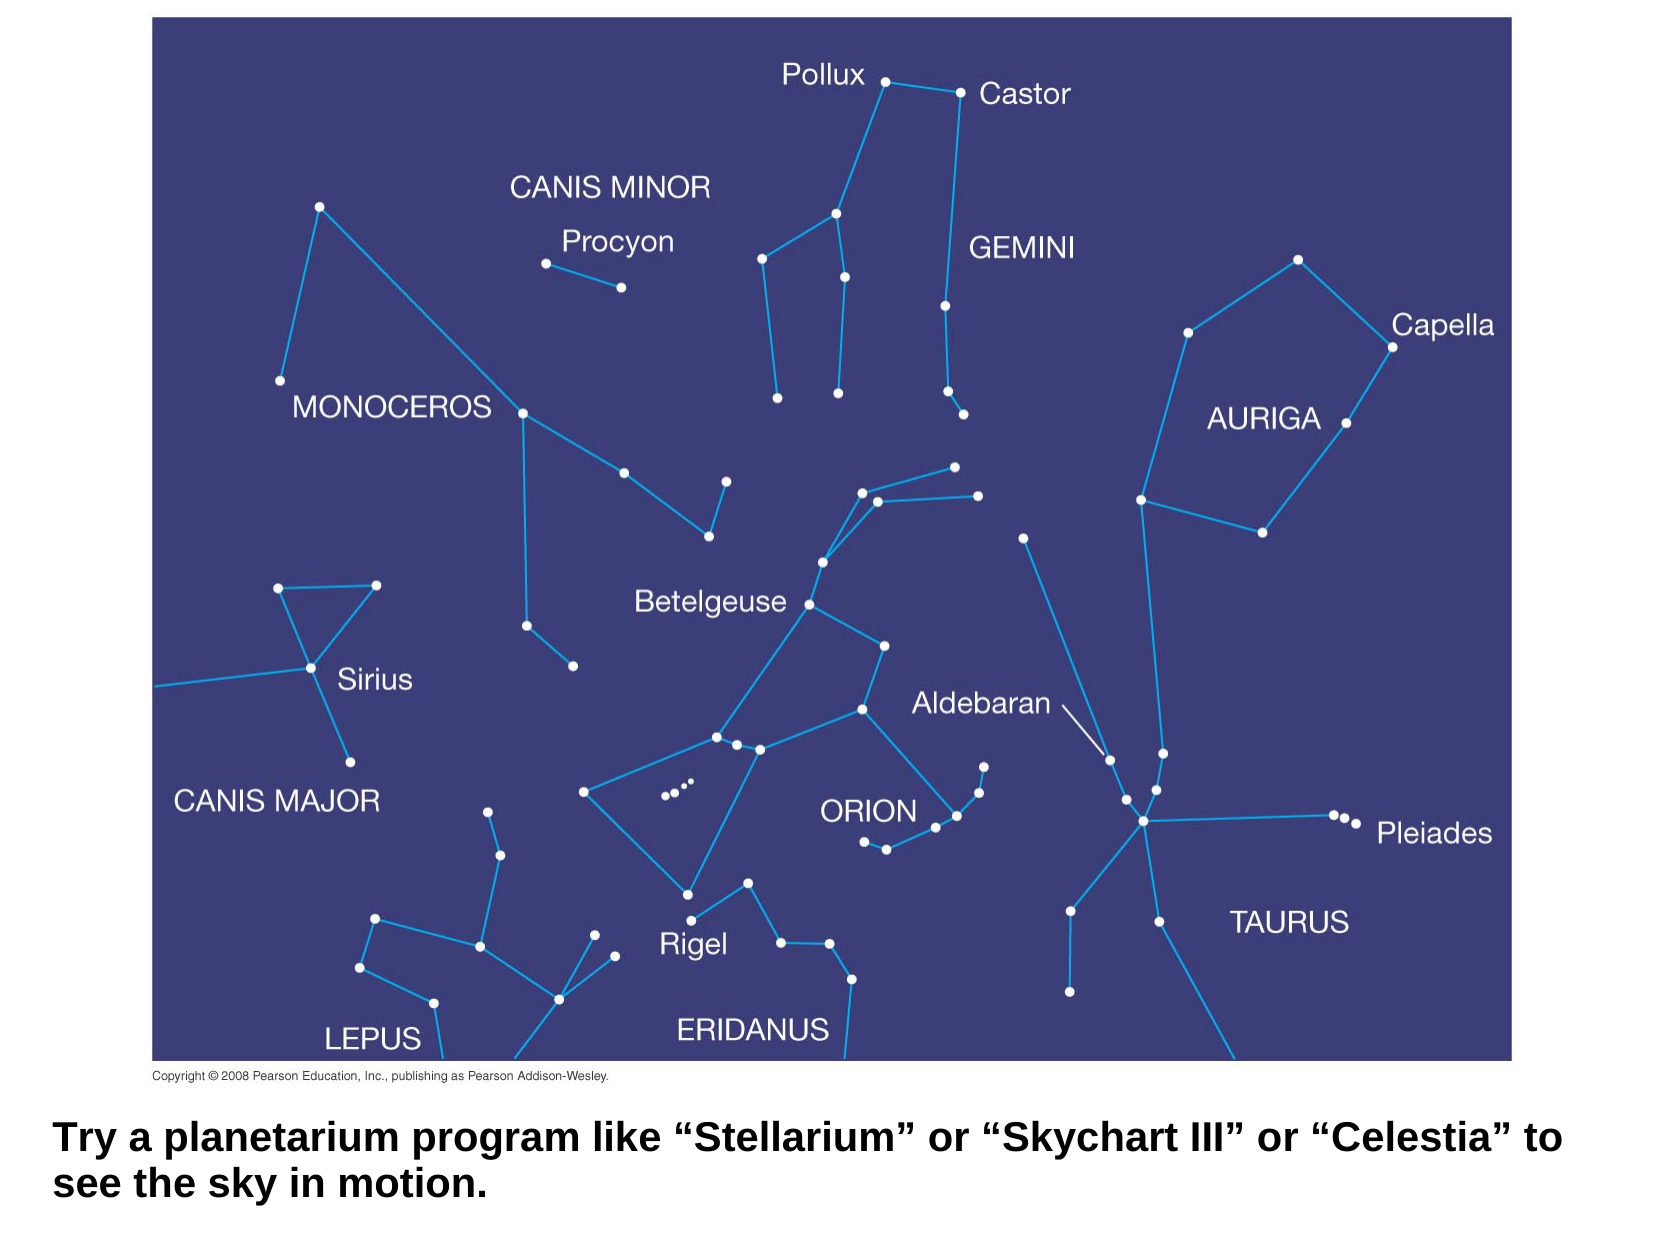

Try a planetarium program like “Stellarium” or “Skychart III” or “Celestia” to see the sky in motion.